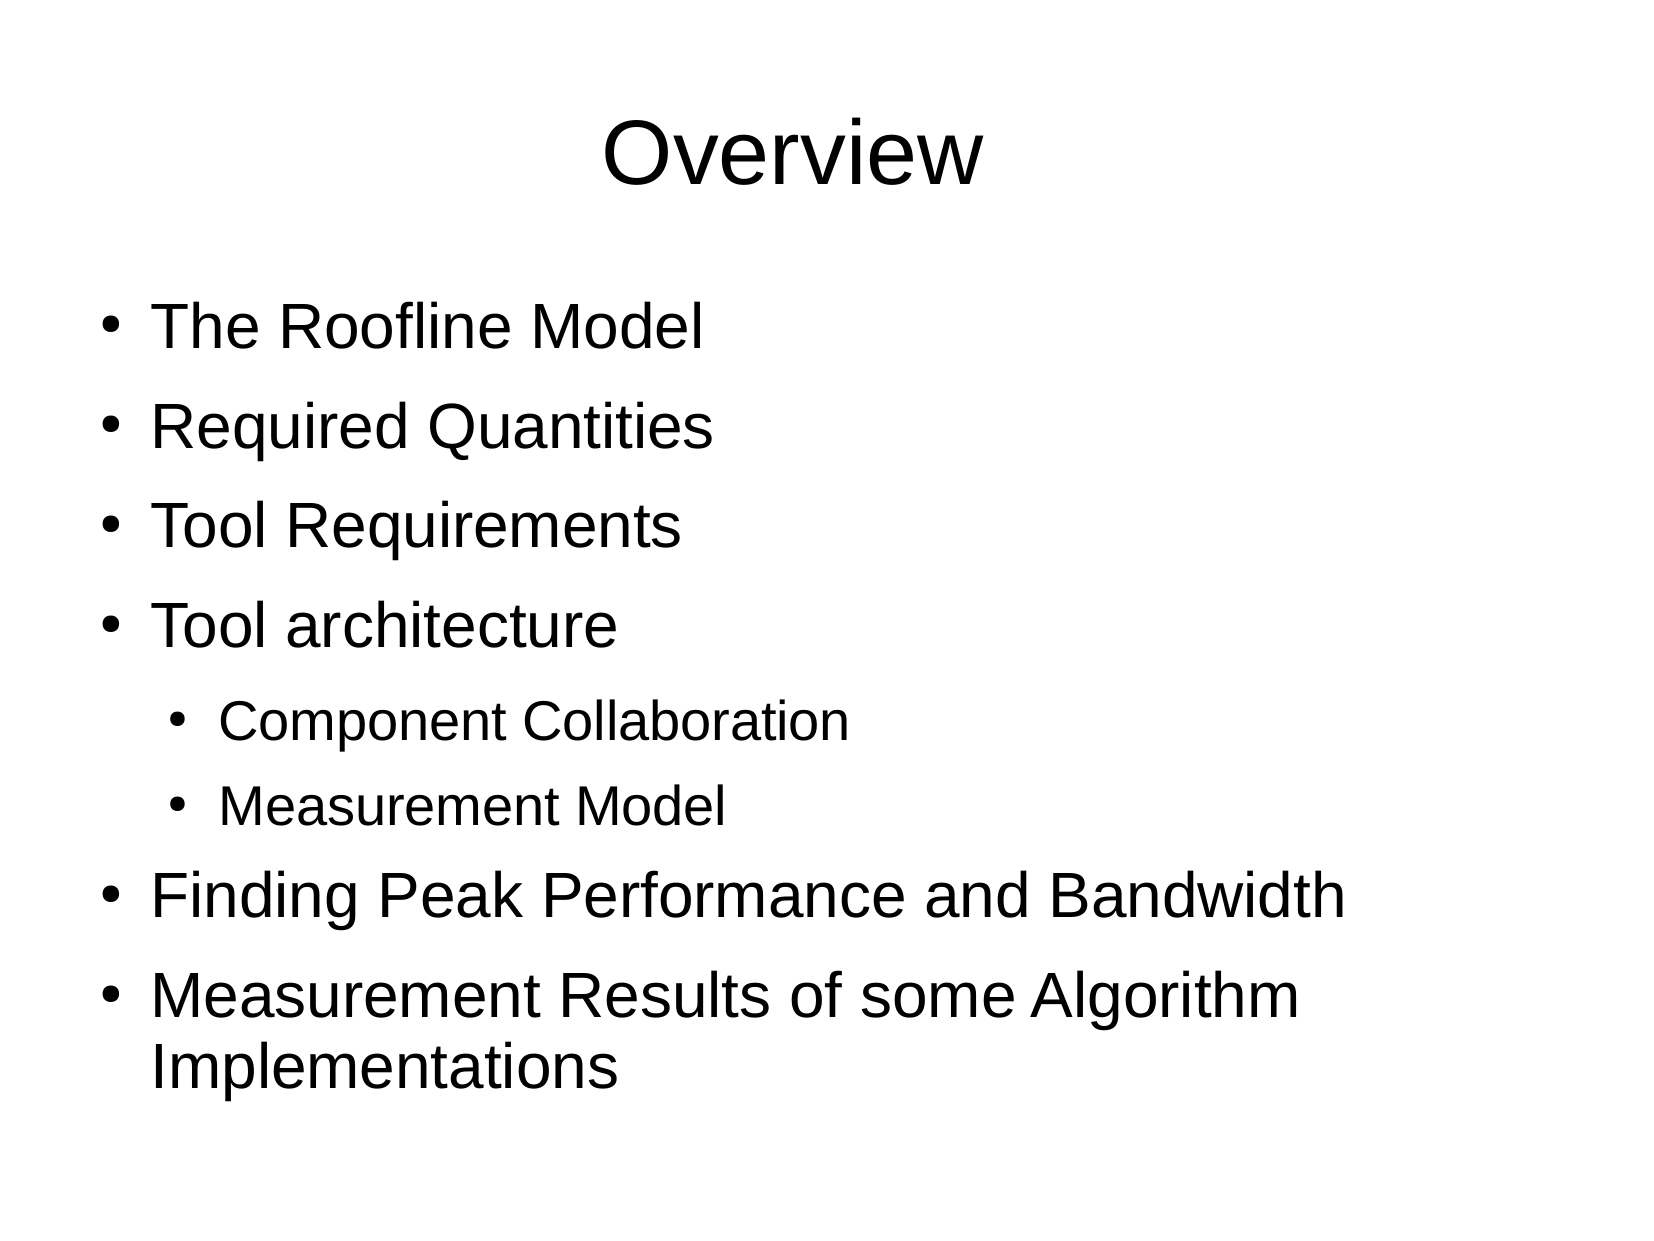

# Overview
The Roofline Model
Required Quantities
Tool Requirements
Tool architecture
Component Collaboration
Measurement Model
Finding Peak Performance and Bandwidth
Measurement Results of some Algorithm Implementations